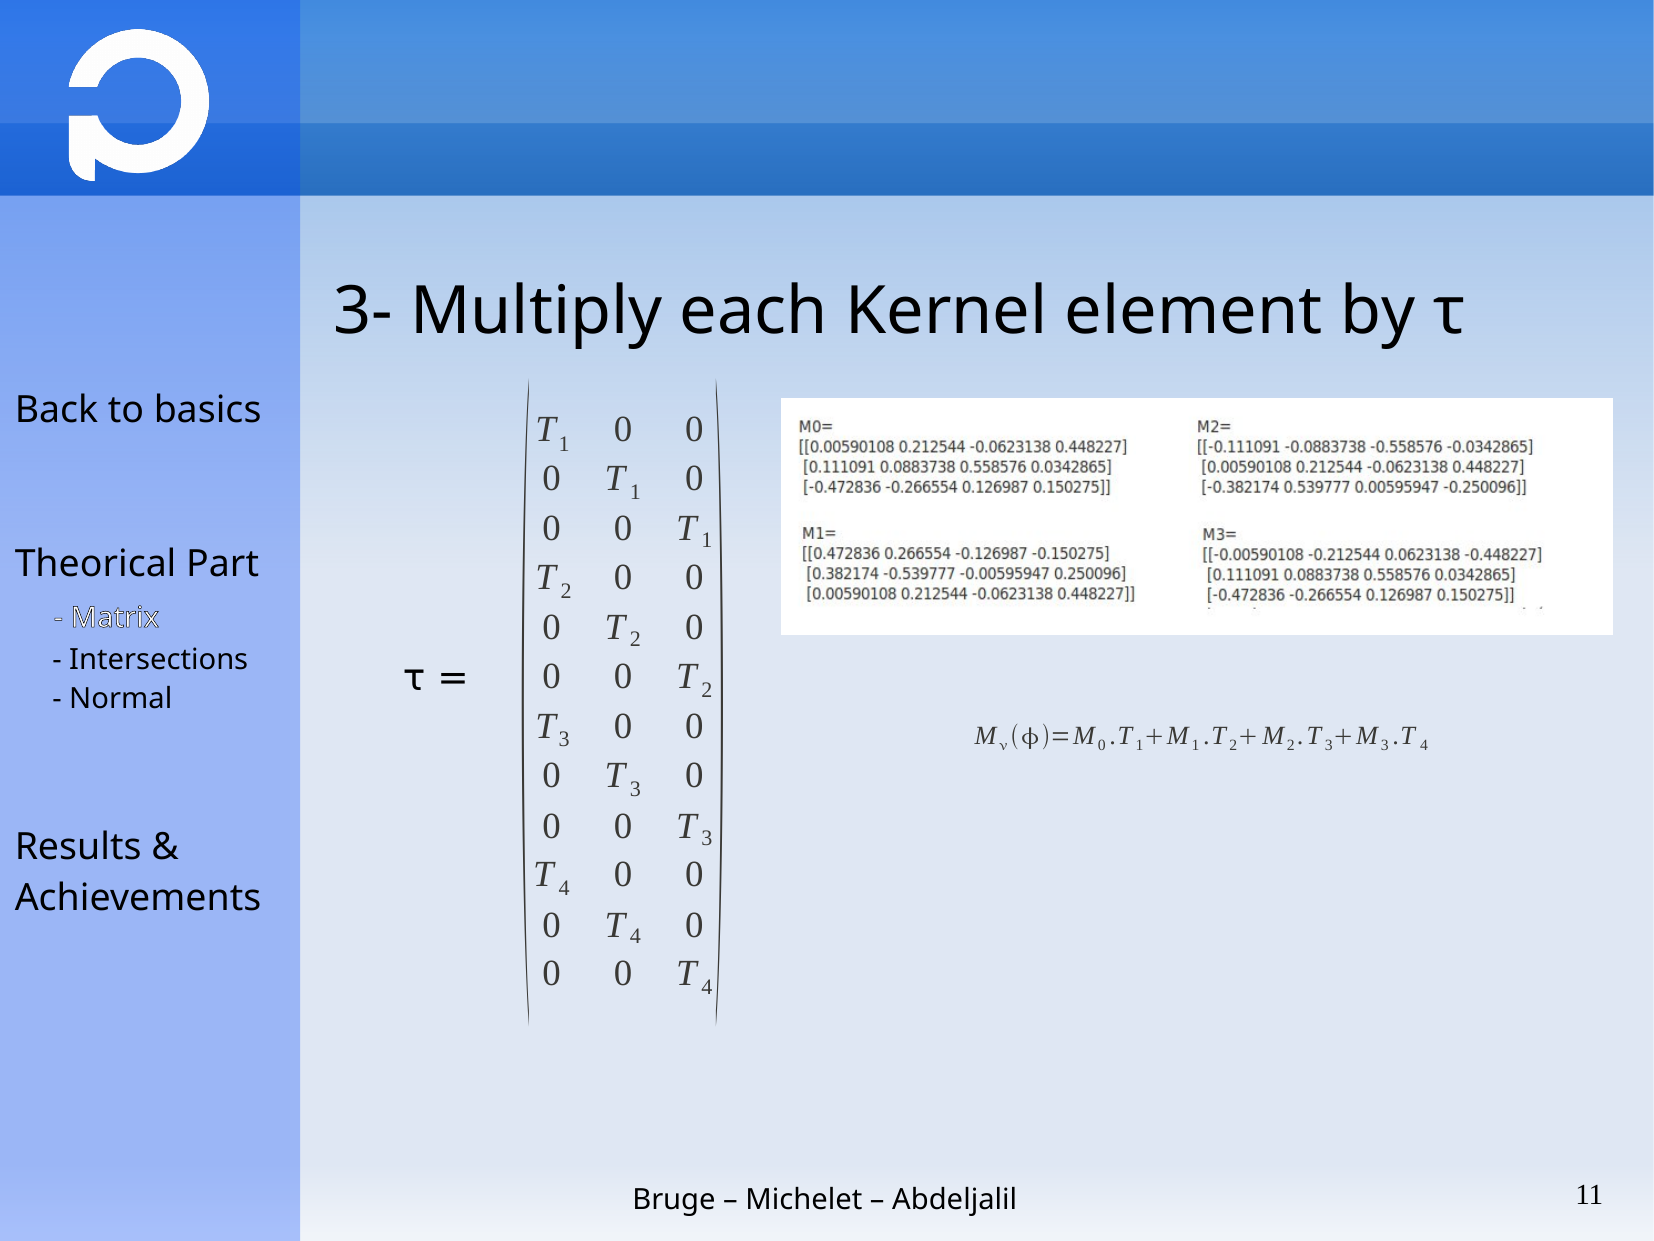

Back to basics
Theorical Part
 - Matrix
 - Intersections
 - Normal
Results & Achievements
#
3- Multiply each Kernel element by τ
τ =
Bruge – Michelet – Abdeljalil